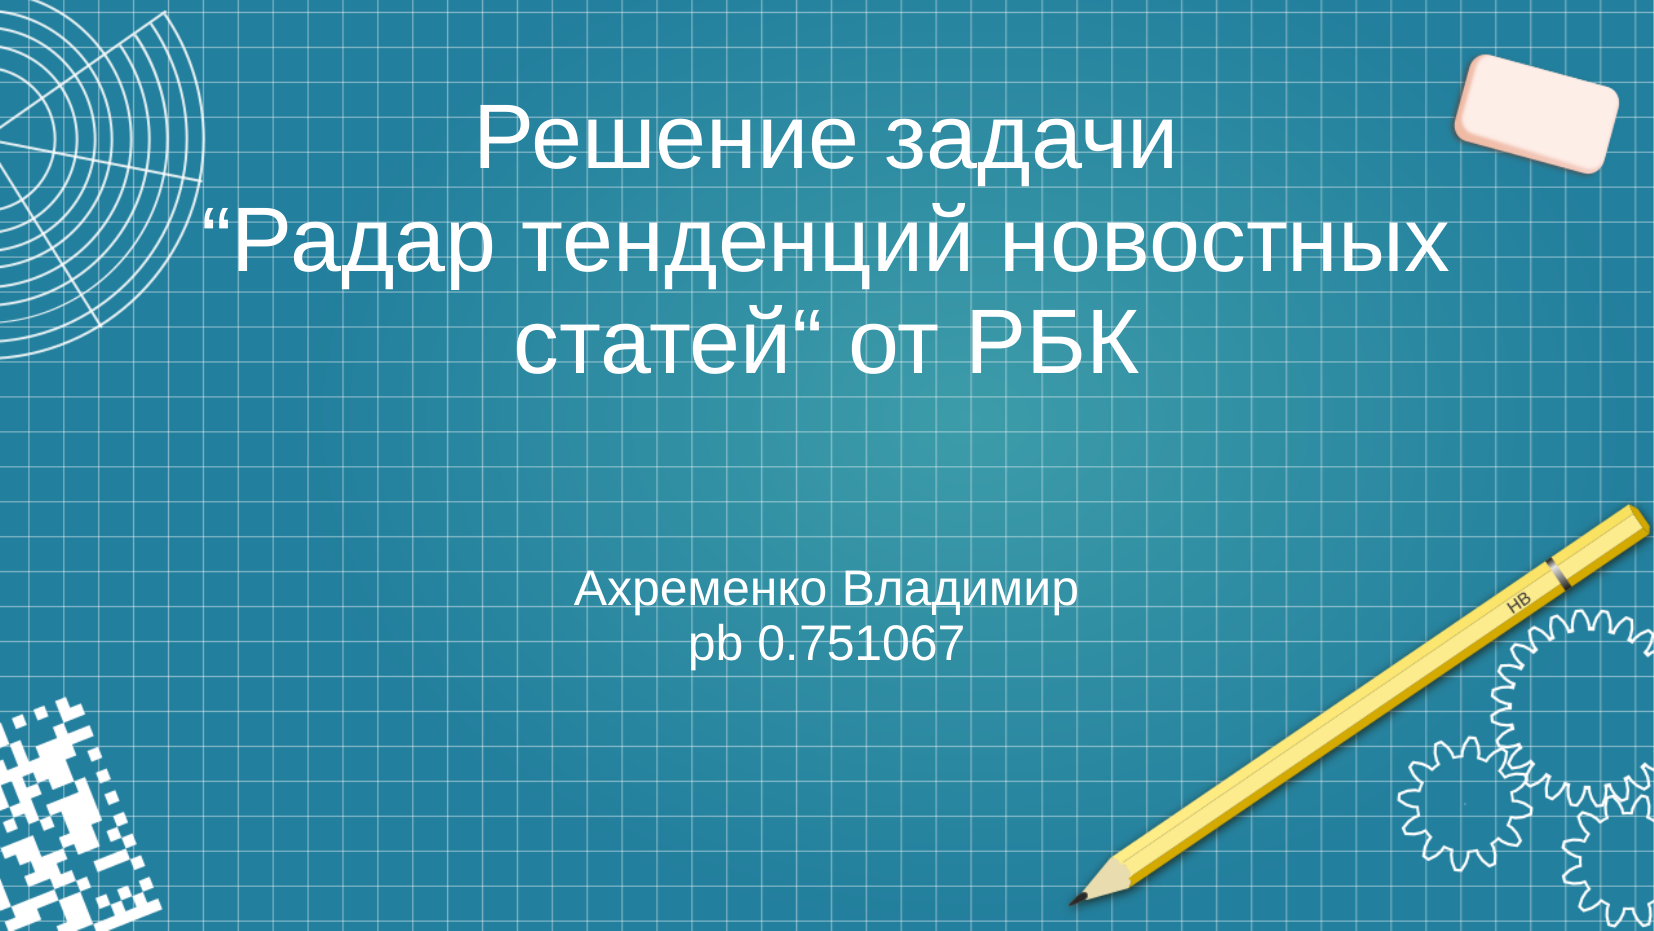

# Решение задачи “Радар тенденций новостных статей“ от РБК
Ахременко Владимир
pb 0.751067